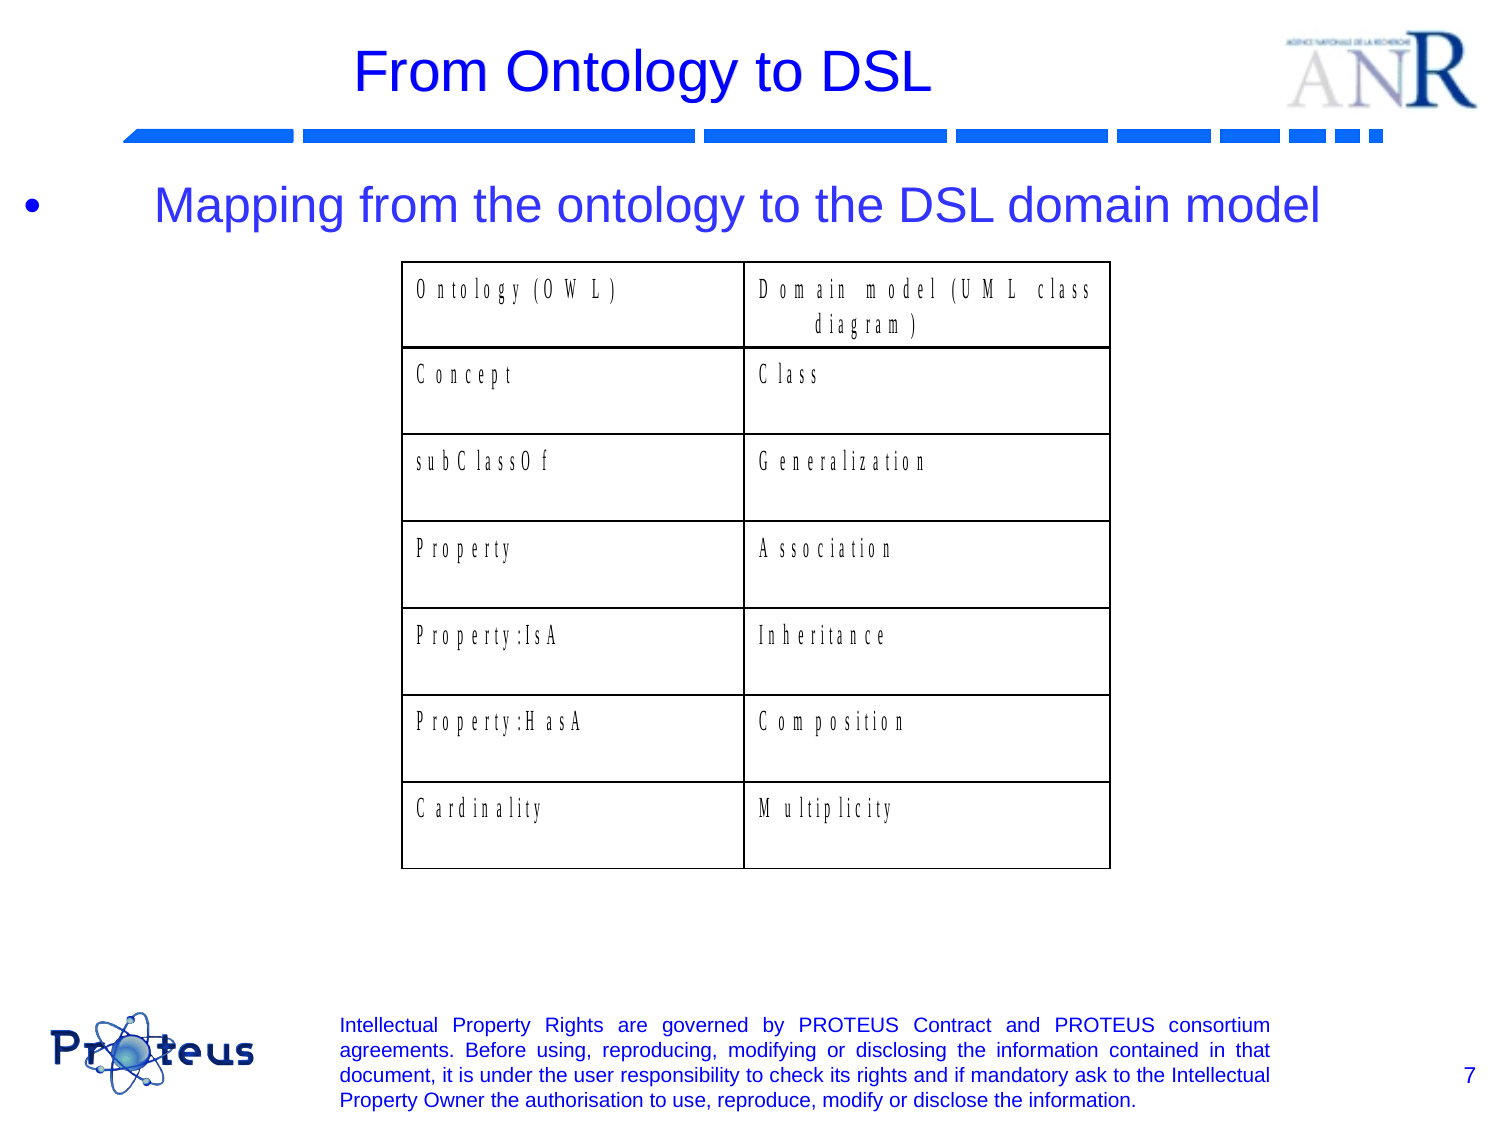

# From Ontology to DSL
•	Mapping from the ontology to the DSL domain model
7